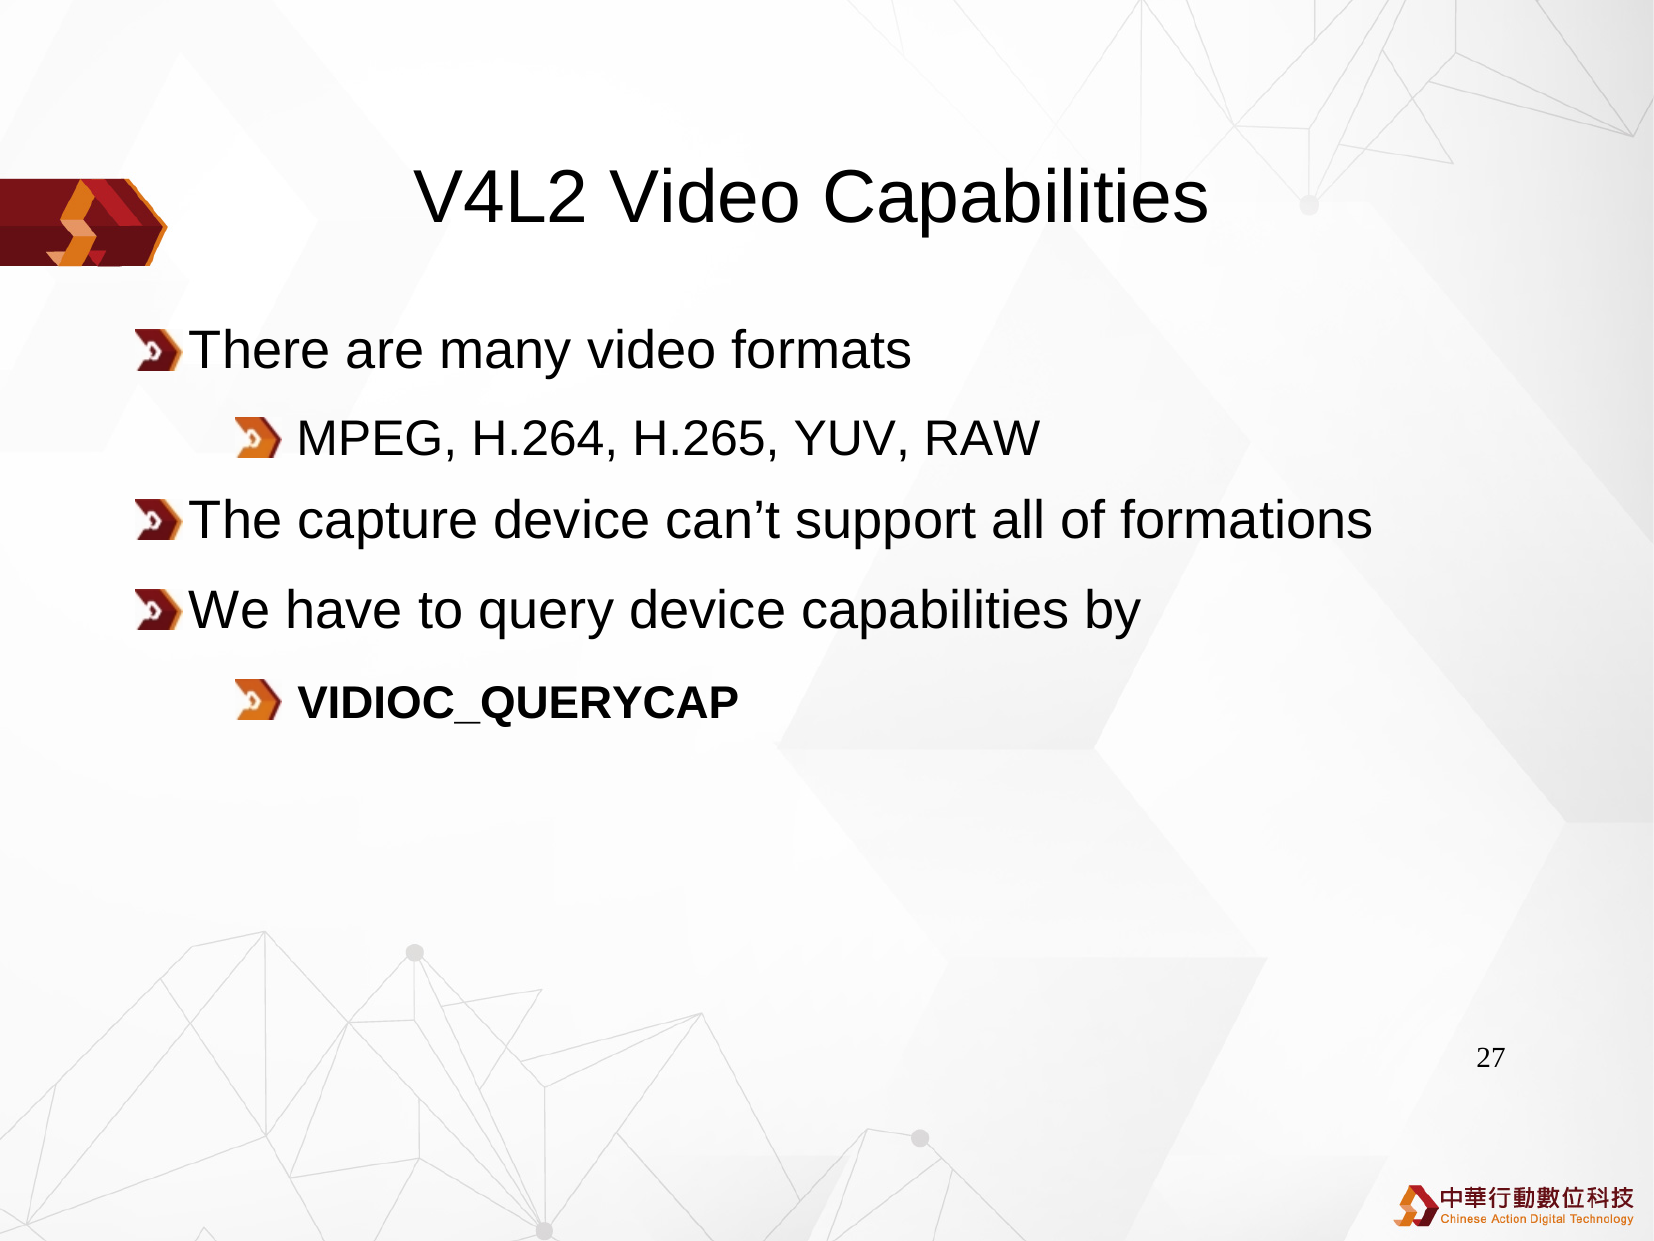

# V4L2 Video Capabilities
There are many video formats
 MPEG, H.264, H.265, YUV, RAW
The capture device can’t support all of formations
We have to query device capabilities by
 VIDIOC_QUERYCAP
27